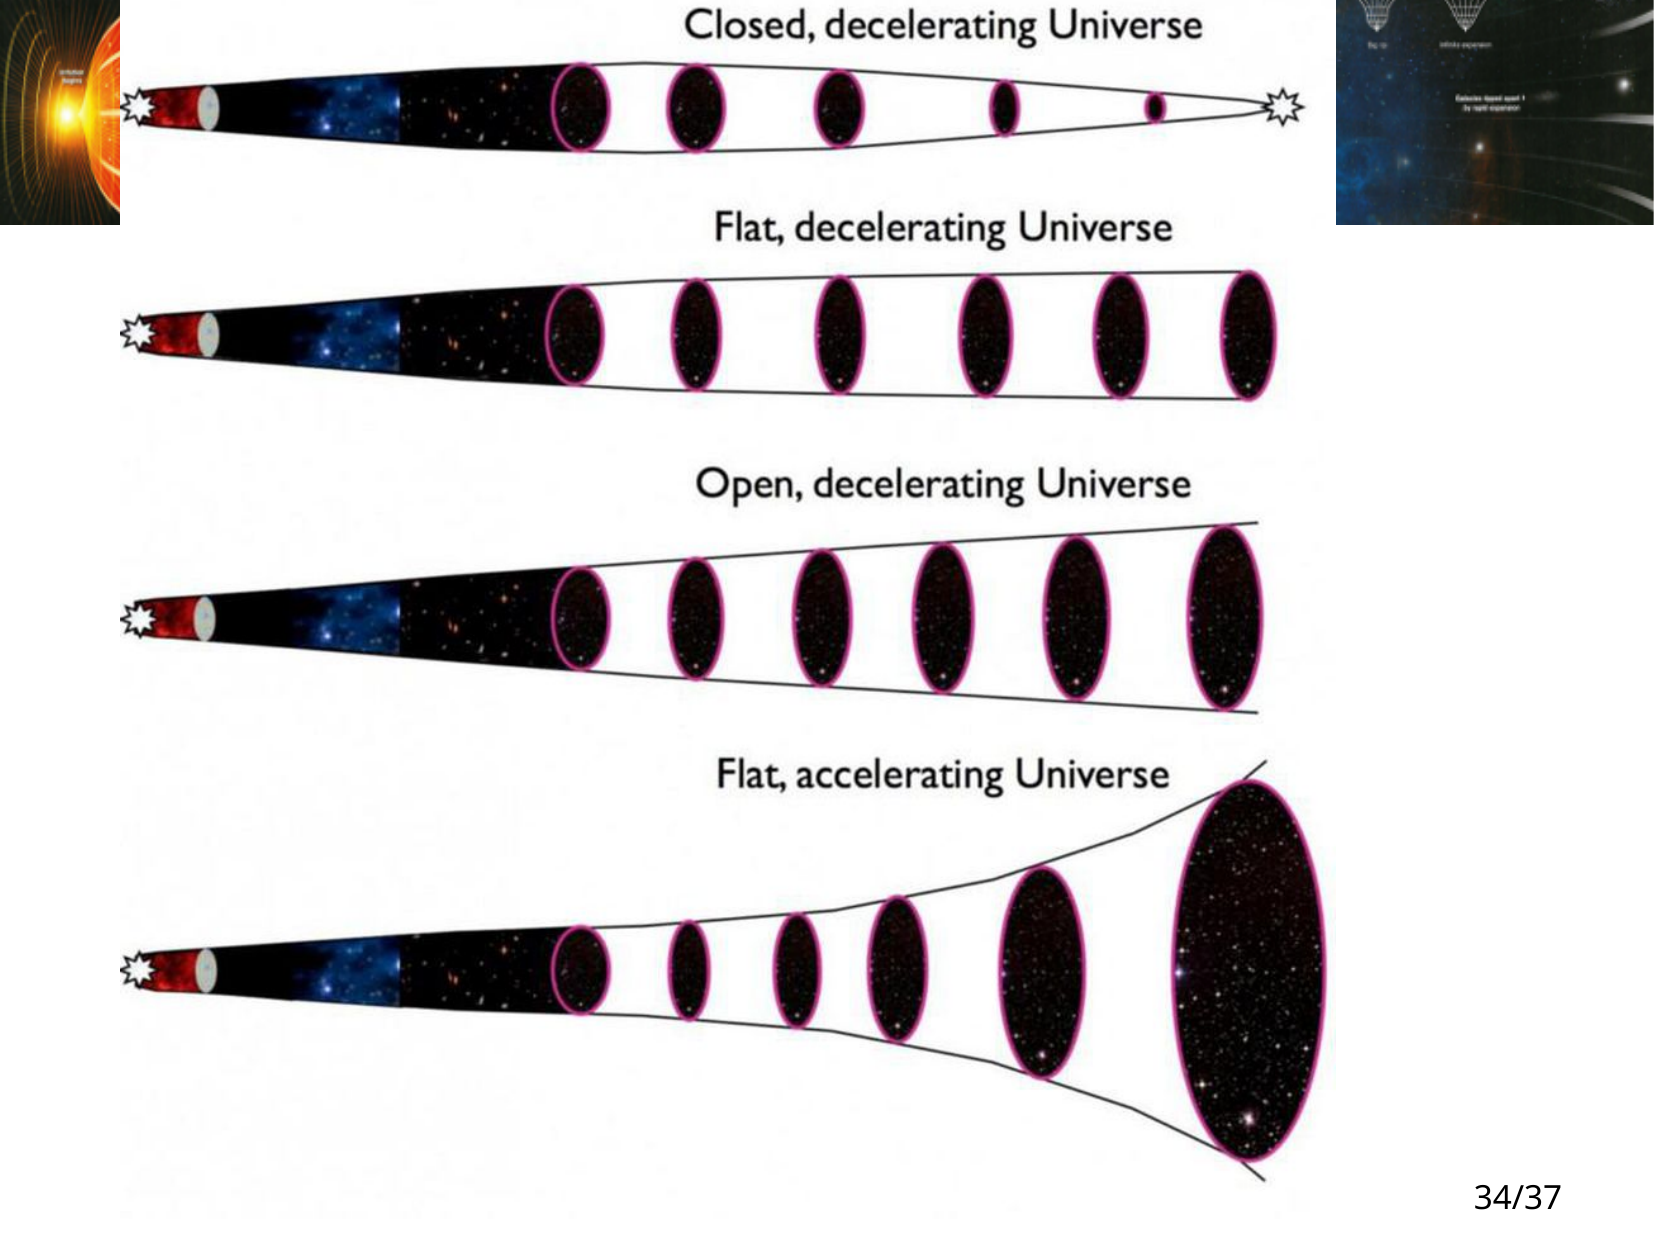

H. Asorey - Física IV B
34